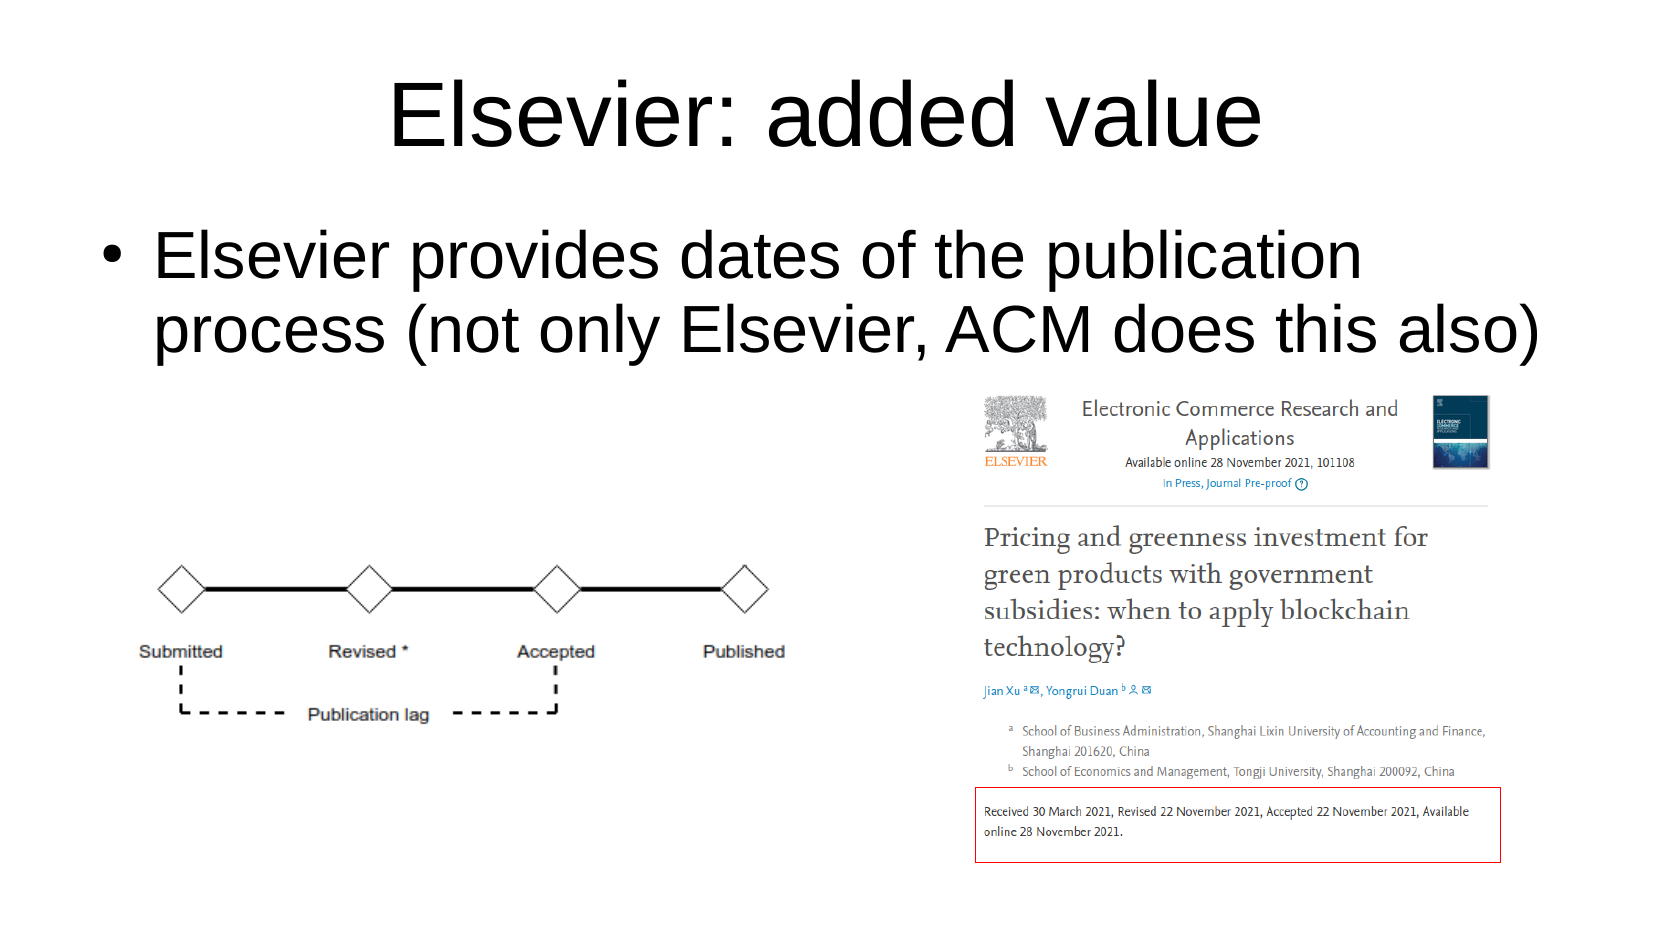

# Elsevier: added value
Elsevier provides dates of the publication process (not only Elsevier, ACM does this also)